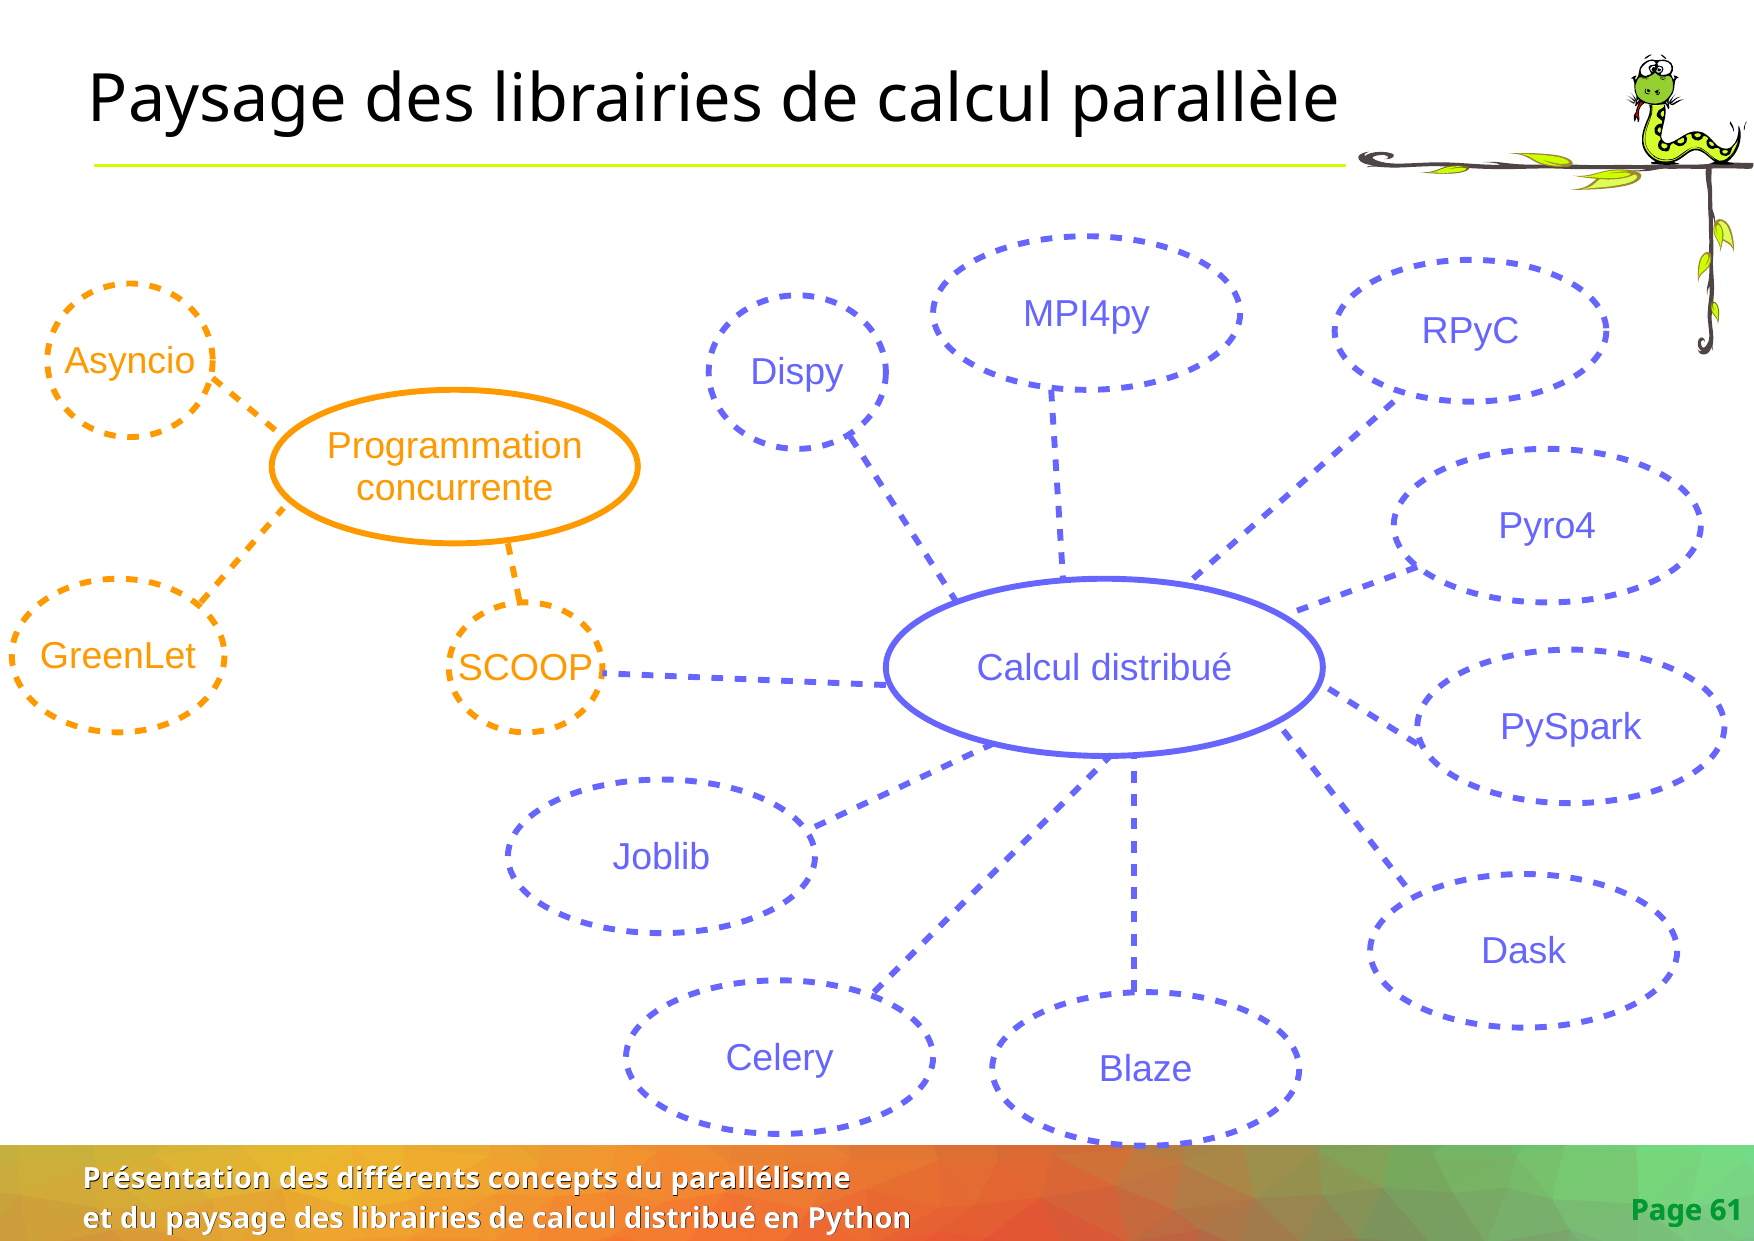

# Paysage des librairies de calcul parallèle
MPI4py
RPyC
Asyncio
Dispy
Programmation
concurrente
Pyro4
GreenLet
Calcul distribué
SCOOP
PySpark
Joblib
Dask
Celery
Blaze
61